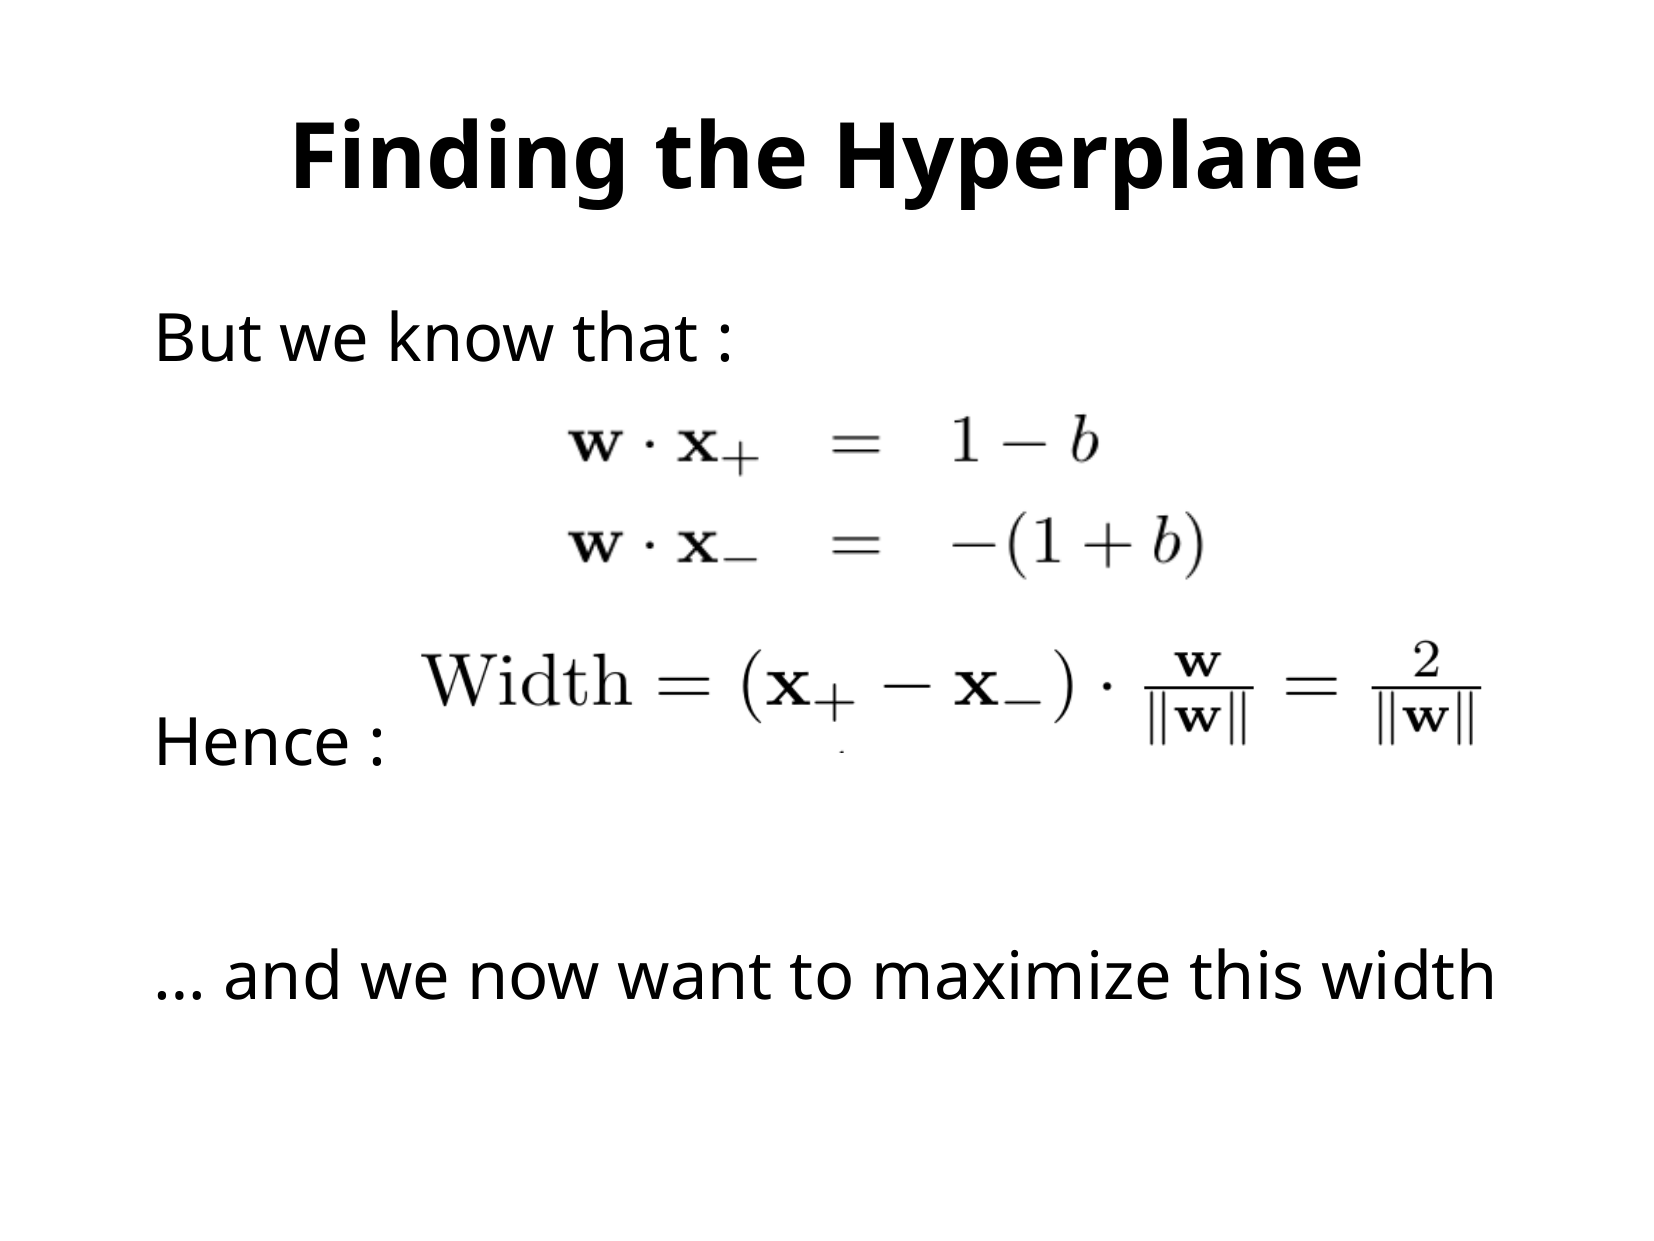

# Finding the Hyperplane
But we know that :
Hence :
… and we now want to maximize this width